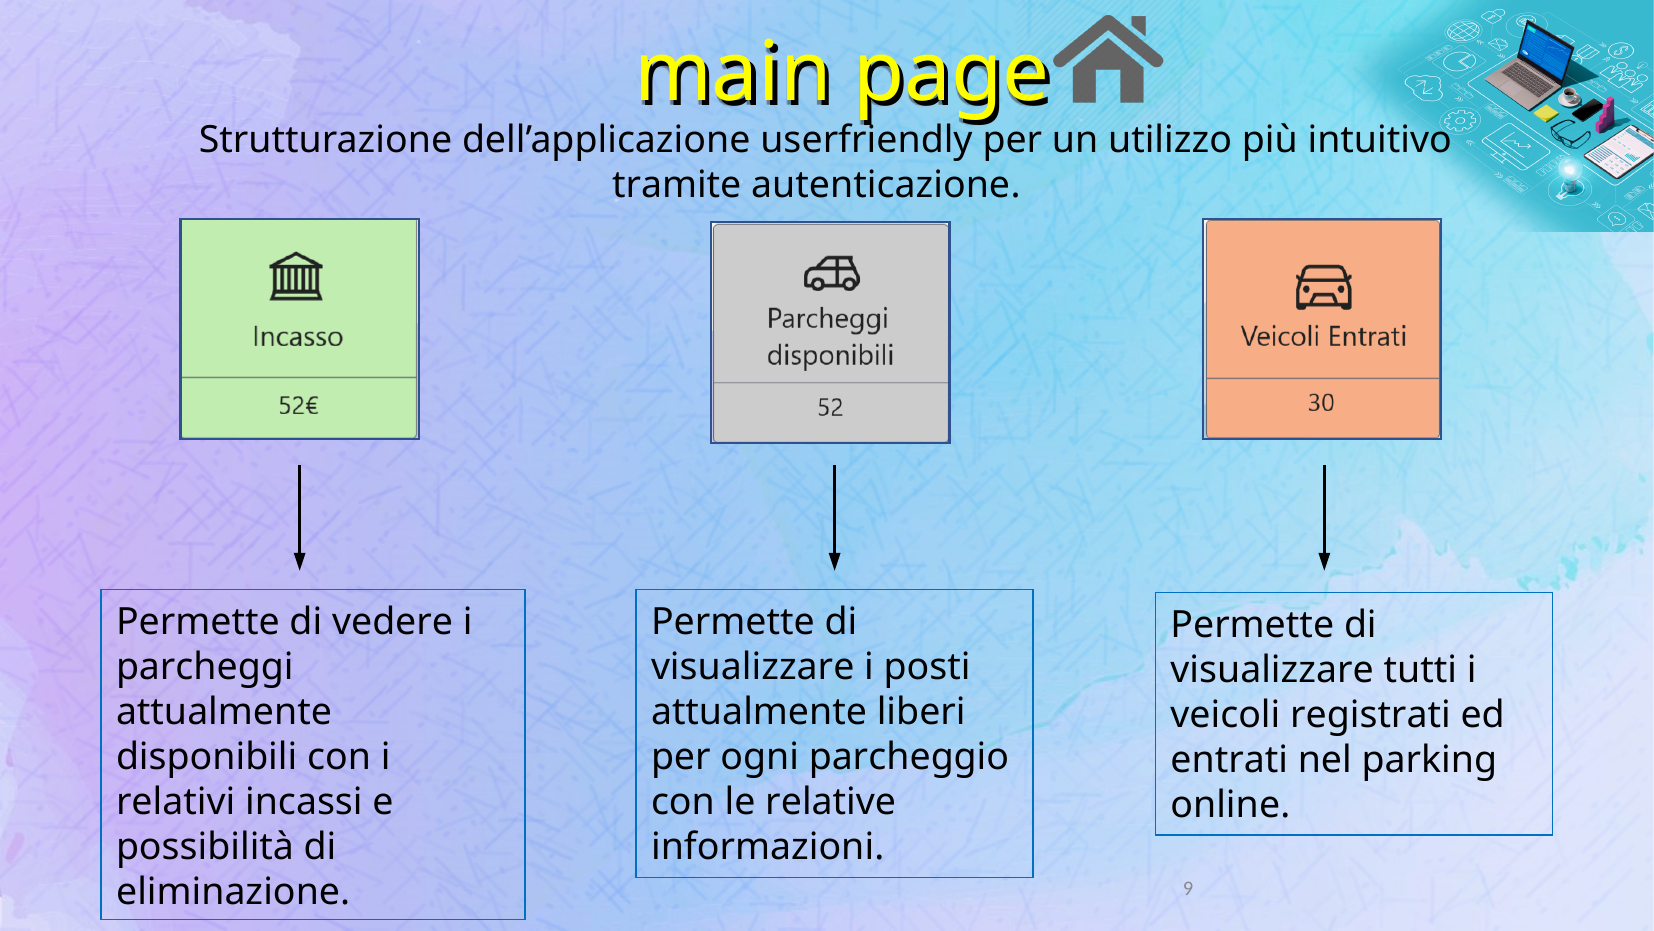

main page
Strutturazione dell’applicazione userfriendly per un utilizzo più intuitivo
tramite autenticazione.
Permette di vedere i parcheggi attualmente disponibili con i relativi incassi e possibilità di eliminazione.
Permette di visualizzare i posti attualmente liberi per ogni parcheggio con le relative informazioni.
Permette di visualizzare tutti i veicoli registrati ed entrati nel parking online.